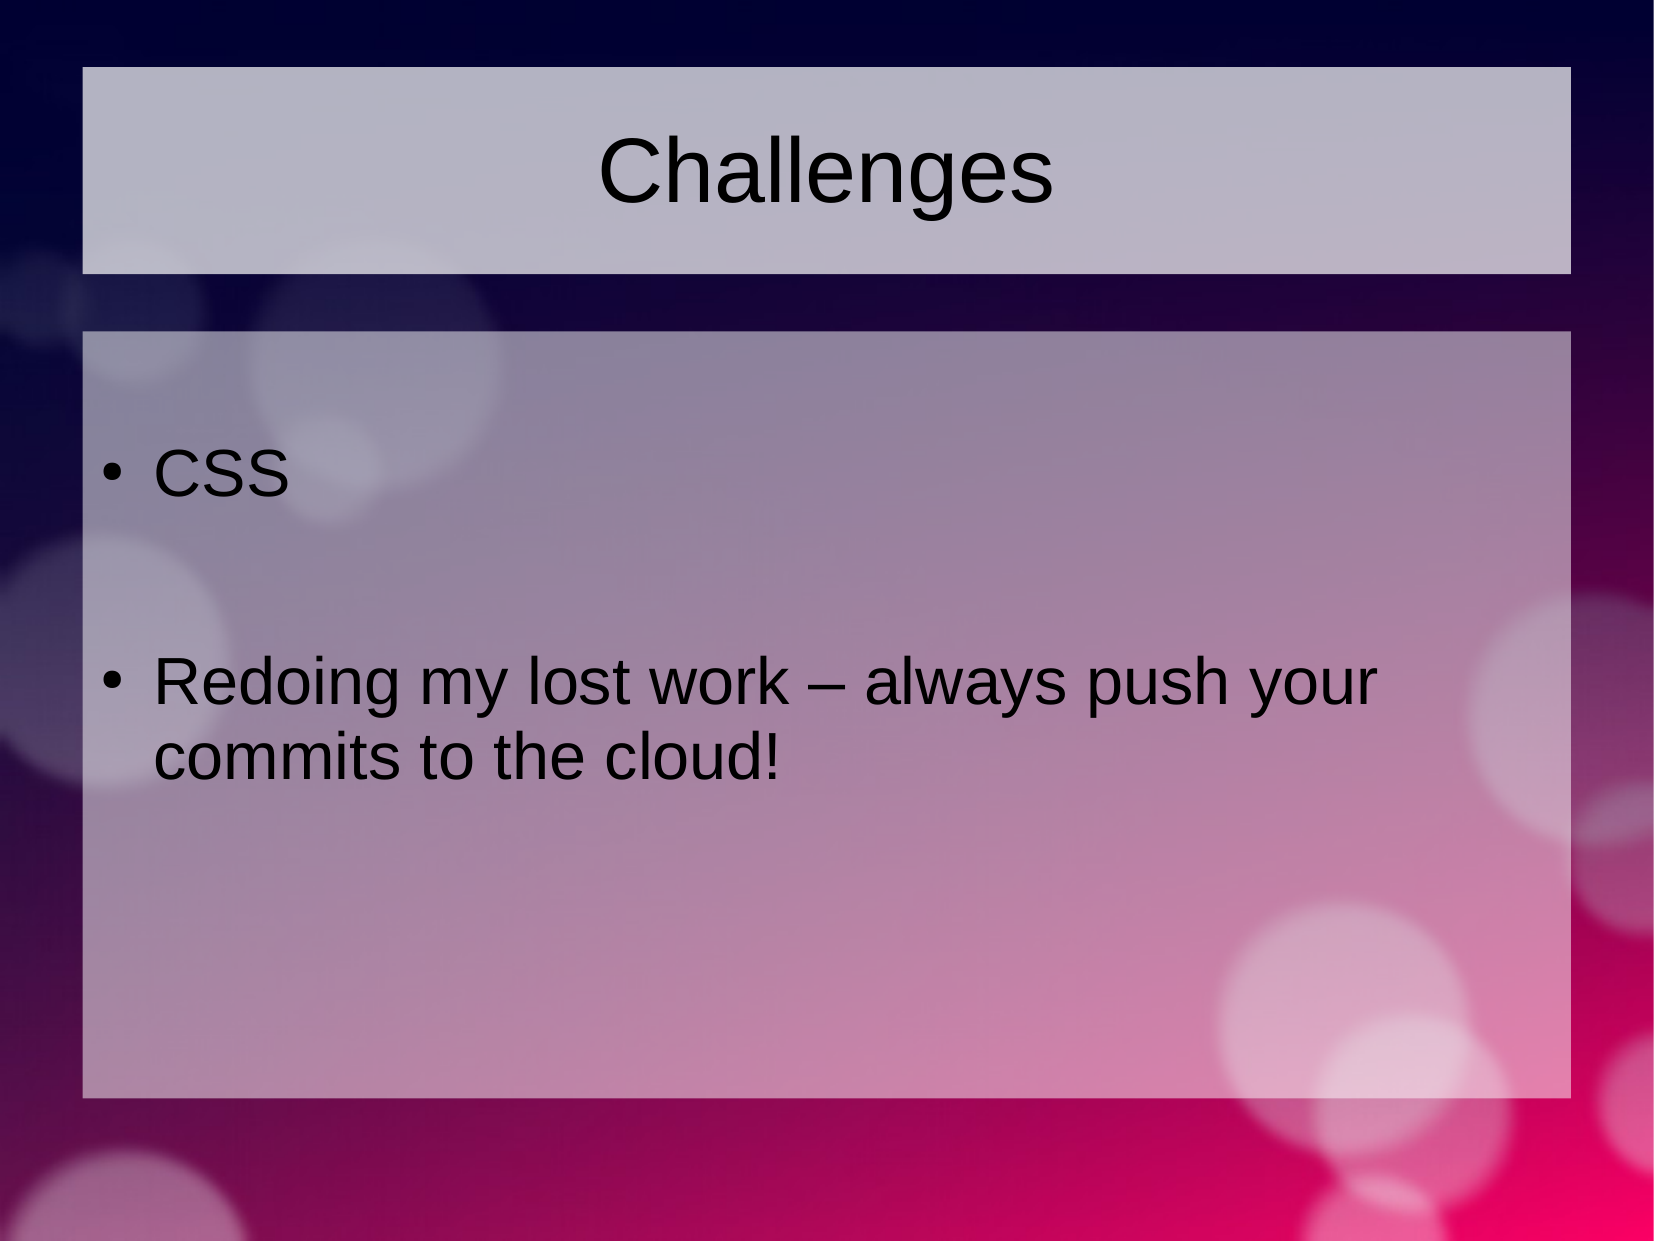

# Challenges
CSS
Redoing my lost work – always push your commits to the cloud!